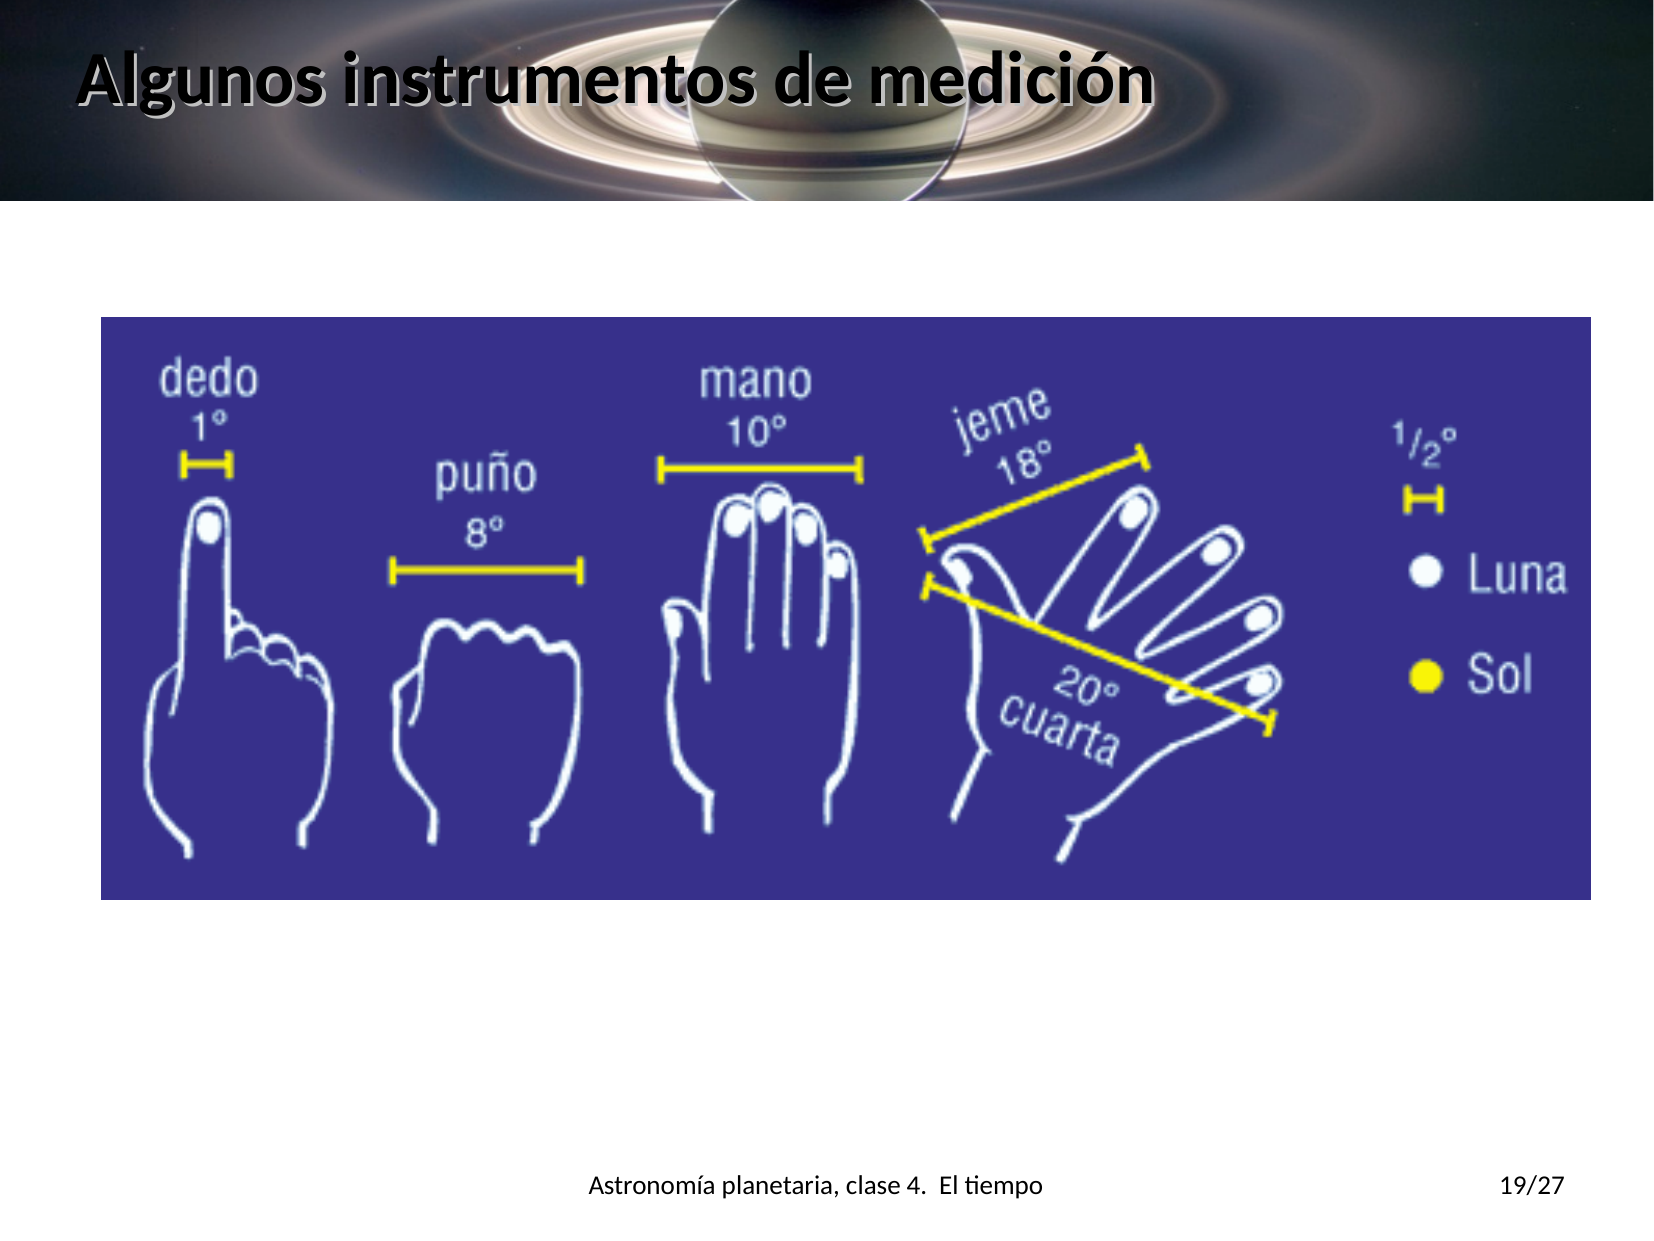

# Algunos instrumentos de medición
Astronomía planetaria, clase 4. El tiempo
19